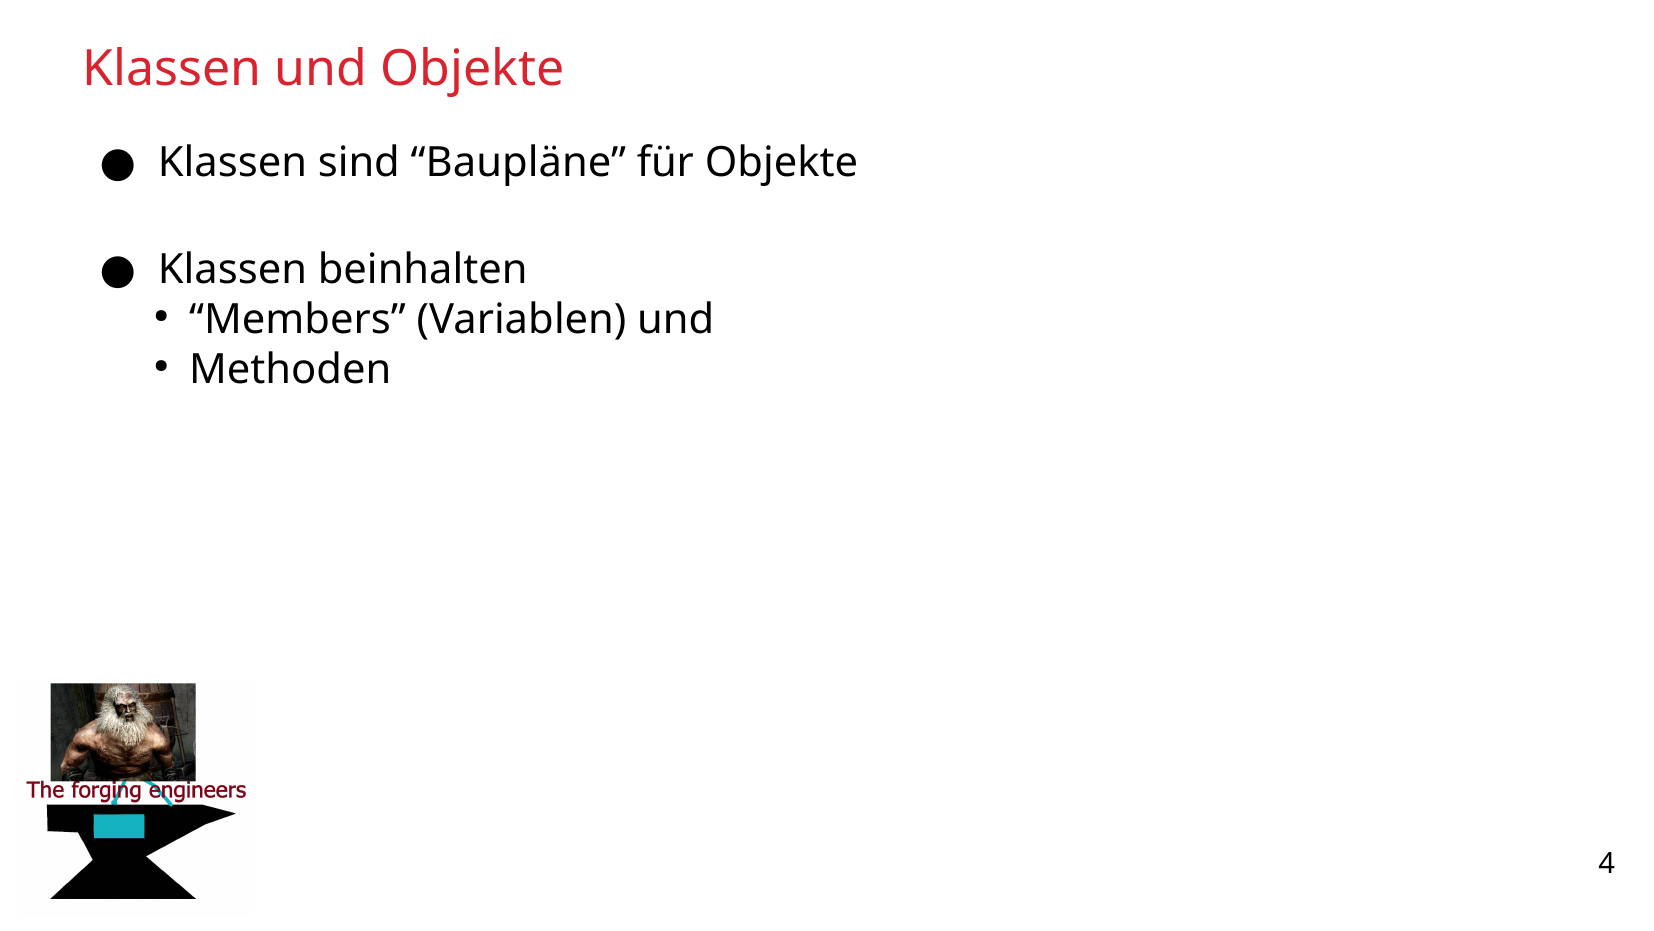

# Klassen und Objekte
Klassen sind “Baupläne” für Objekte
Klassen beinhalten
“Members” (Variablen) und
Methoden